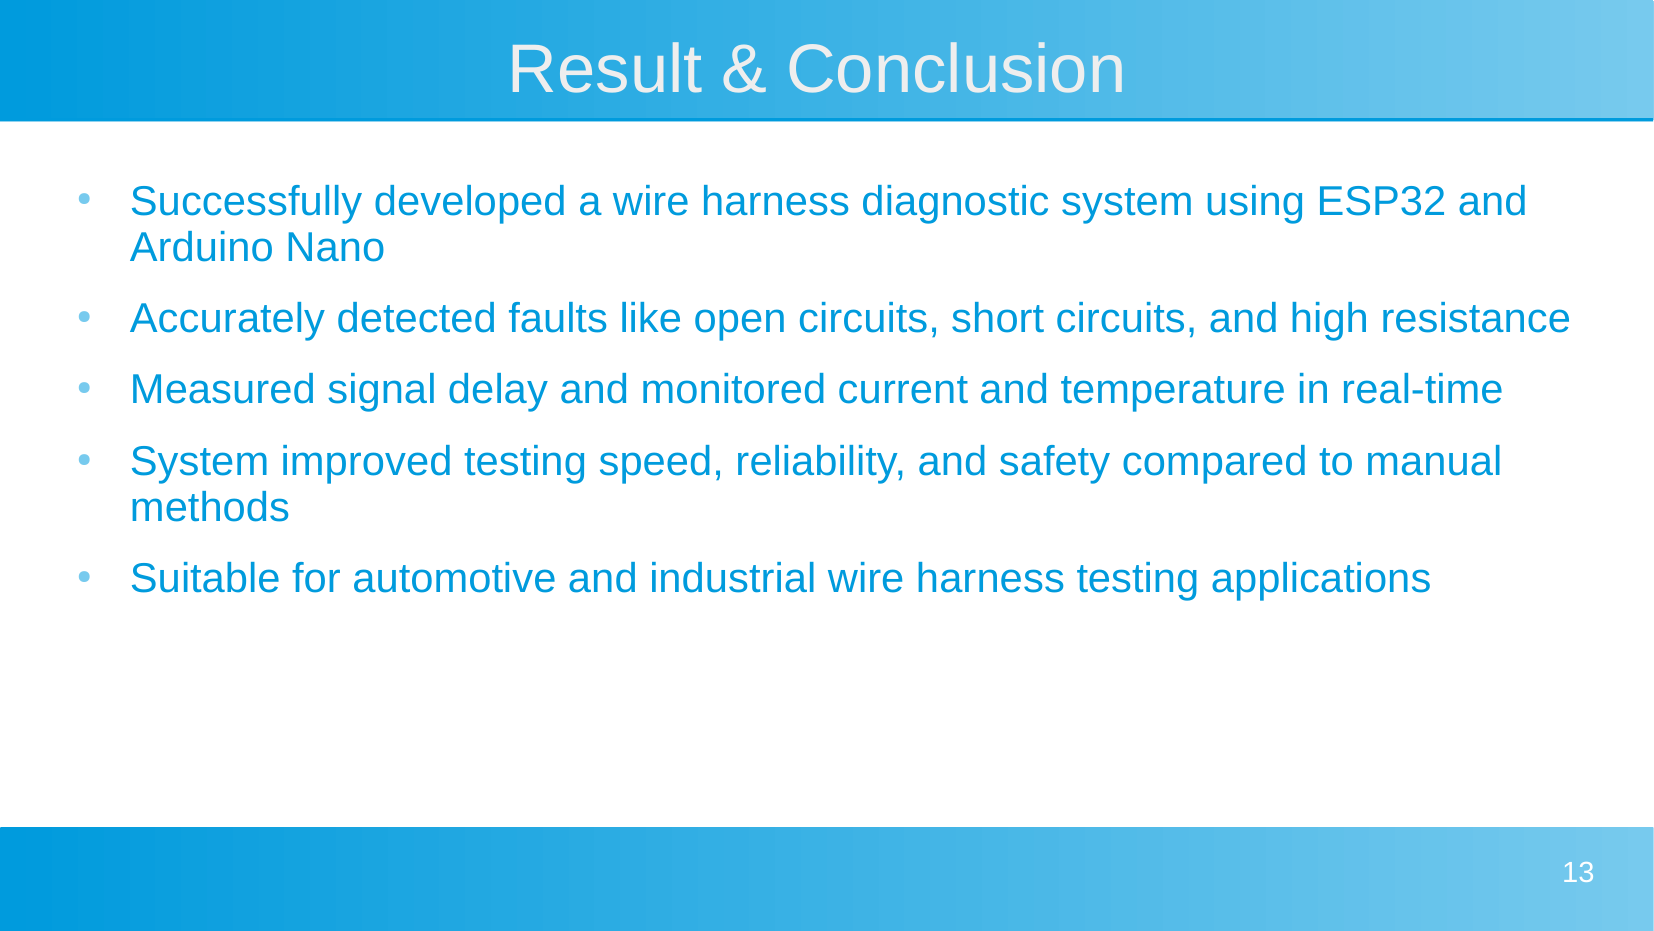

# Result & Conclusion
Successfully developed a wire harness diagnostic system using ESP32 and Arduino Nano
Accurately detected faults like open circuits, short circuits, and high resistance
Measured signal delay and monitored current and temperature in real-time
System improved testing speed, reliability, and safety compared to manual methods
Suitable for automotive and industrial wire harness testing applications
13